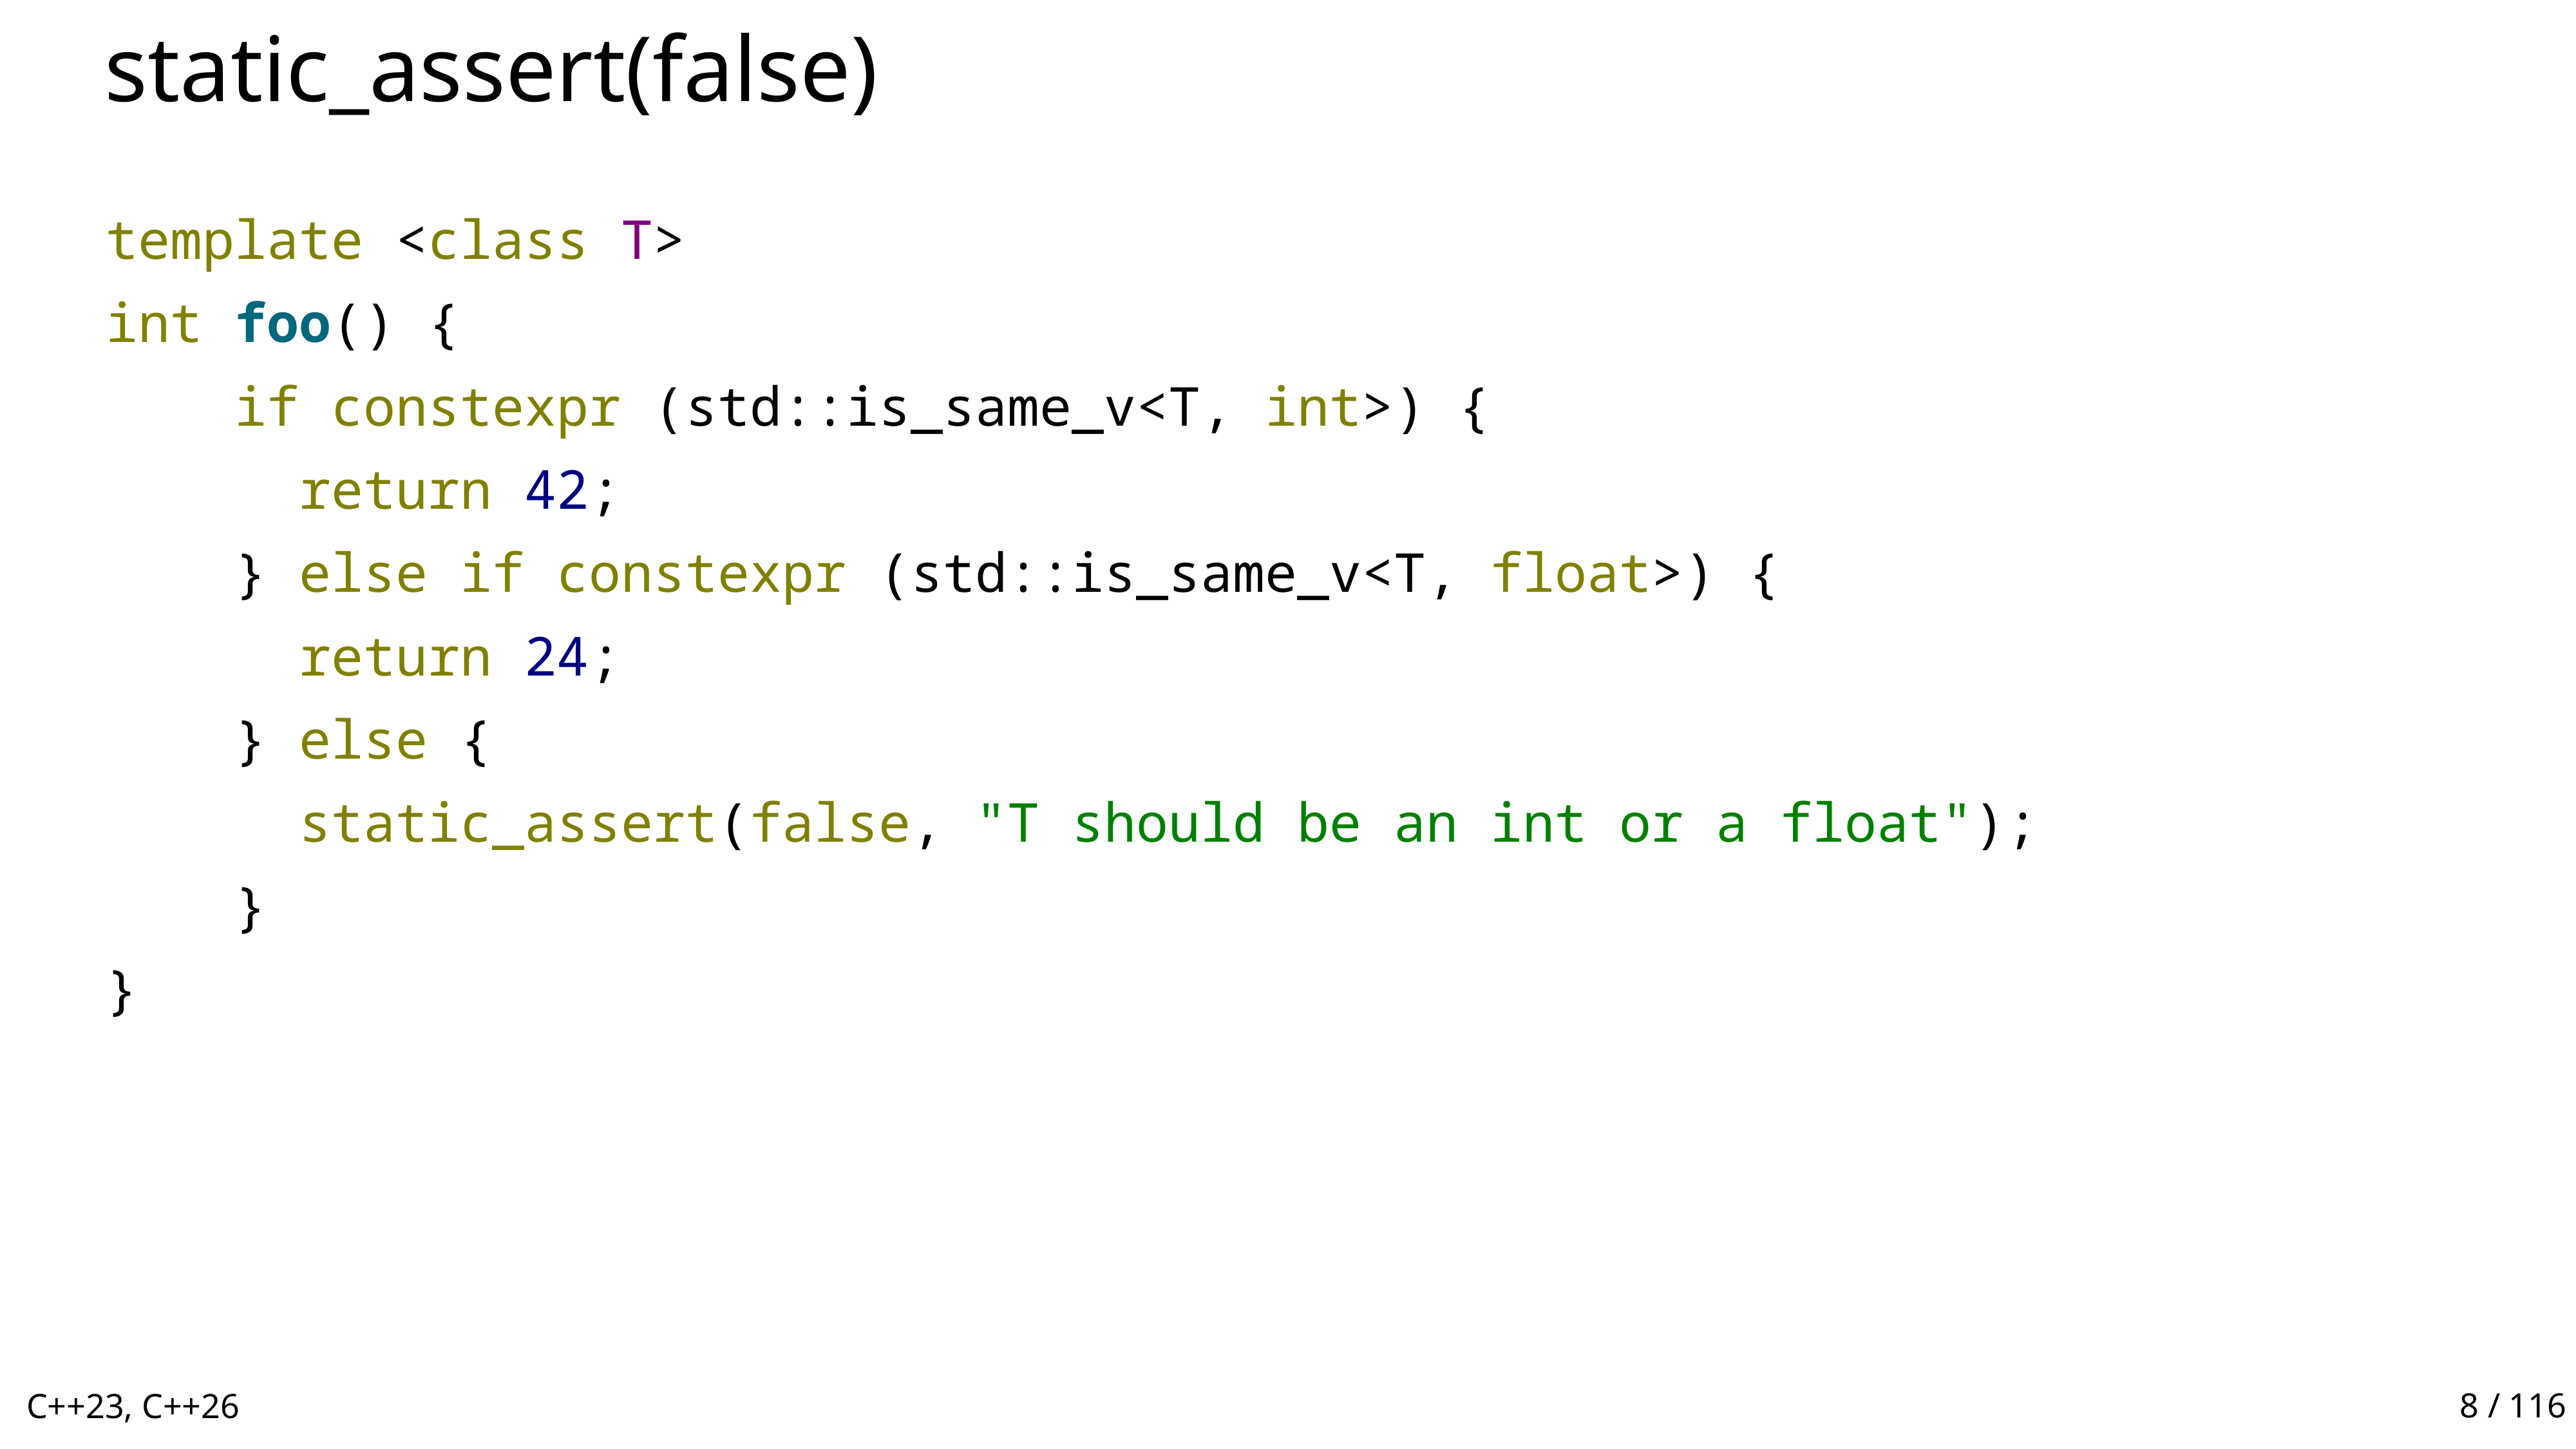

static_assert(false)
# template <class T>
int foo() {
 if constexpr (std::is_same_v<T, int>) {
 return 42;
 } else if constexpr (std::is_same_v<T, float>) {
 return 24;
 } else {
 static_assert(false, "T should be an int or a float");
 }
}
C++23, C++26